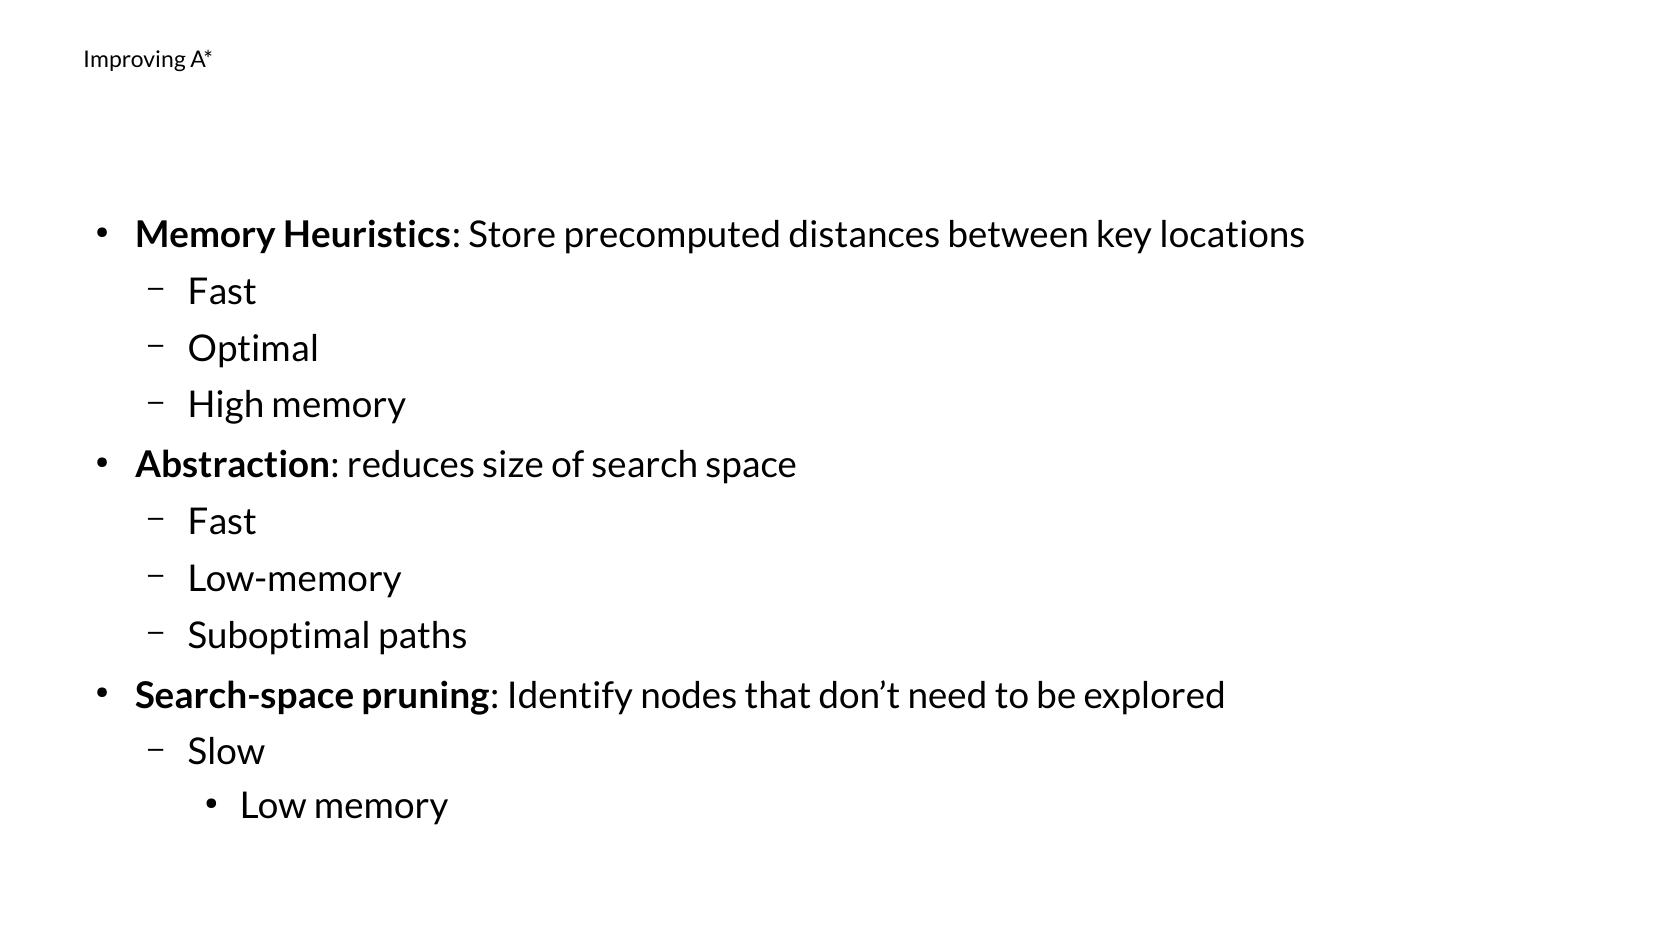

# Improving A*
Memory Heuristics: Store precomputed distances between key locations
Fast
Optimal
High memory
Abstraction: reduces size of search space
Fast
Low-memory
Suboptimal paths
Search-space pruning: Identify nodes that don’t need to be explored
Slow
Low memory